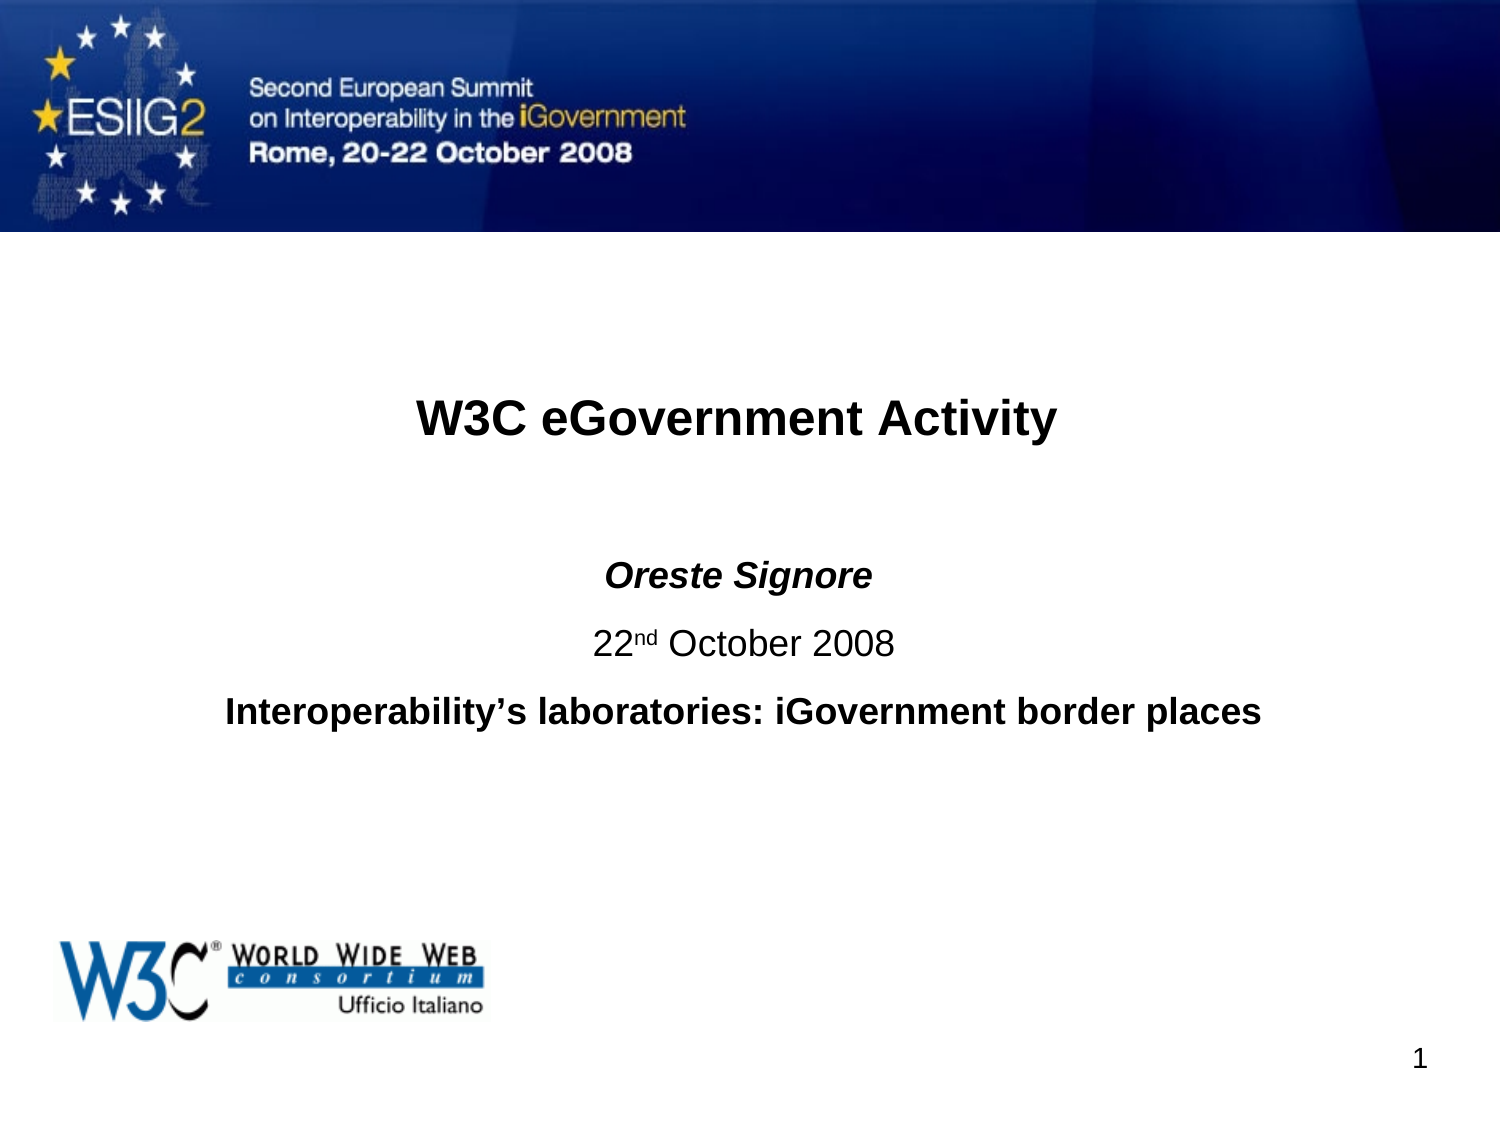

W3C eGovernment Activity
Oreste Signore
22nd October 2008
Interoperability’s laboratories: iGovernment border places